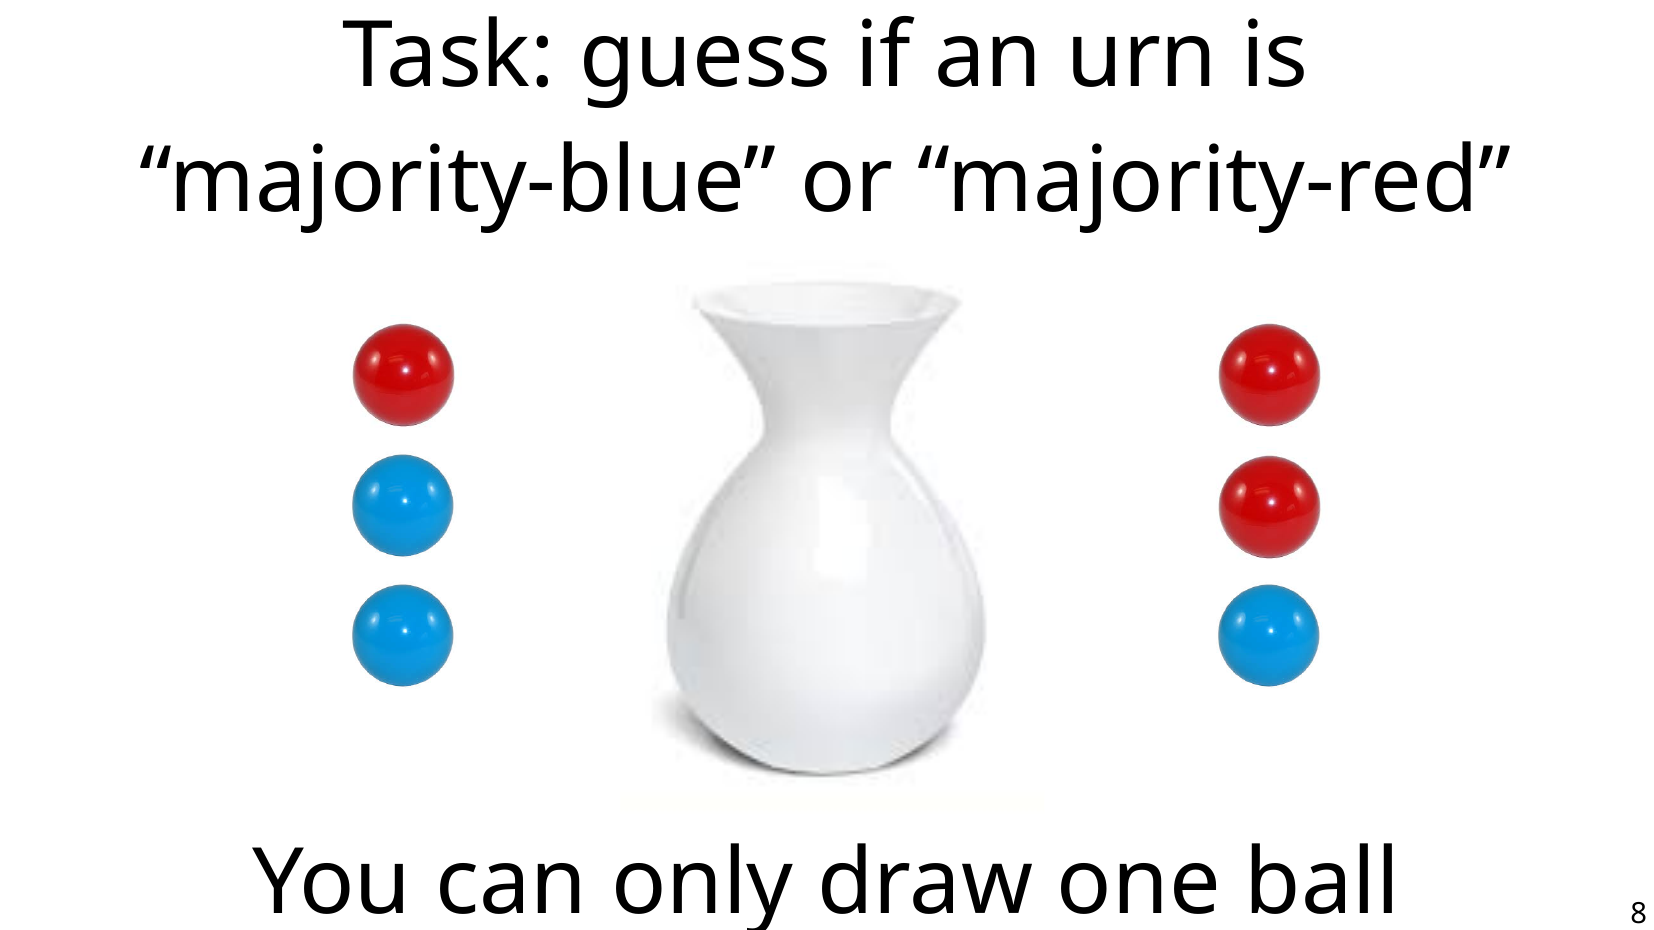

# Task: guess if an urn is “majority-blue” or “majority-red”
You can only draw one ball
8